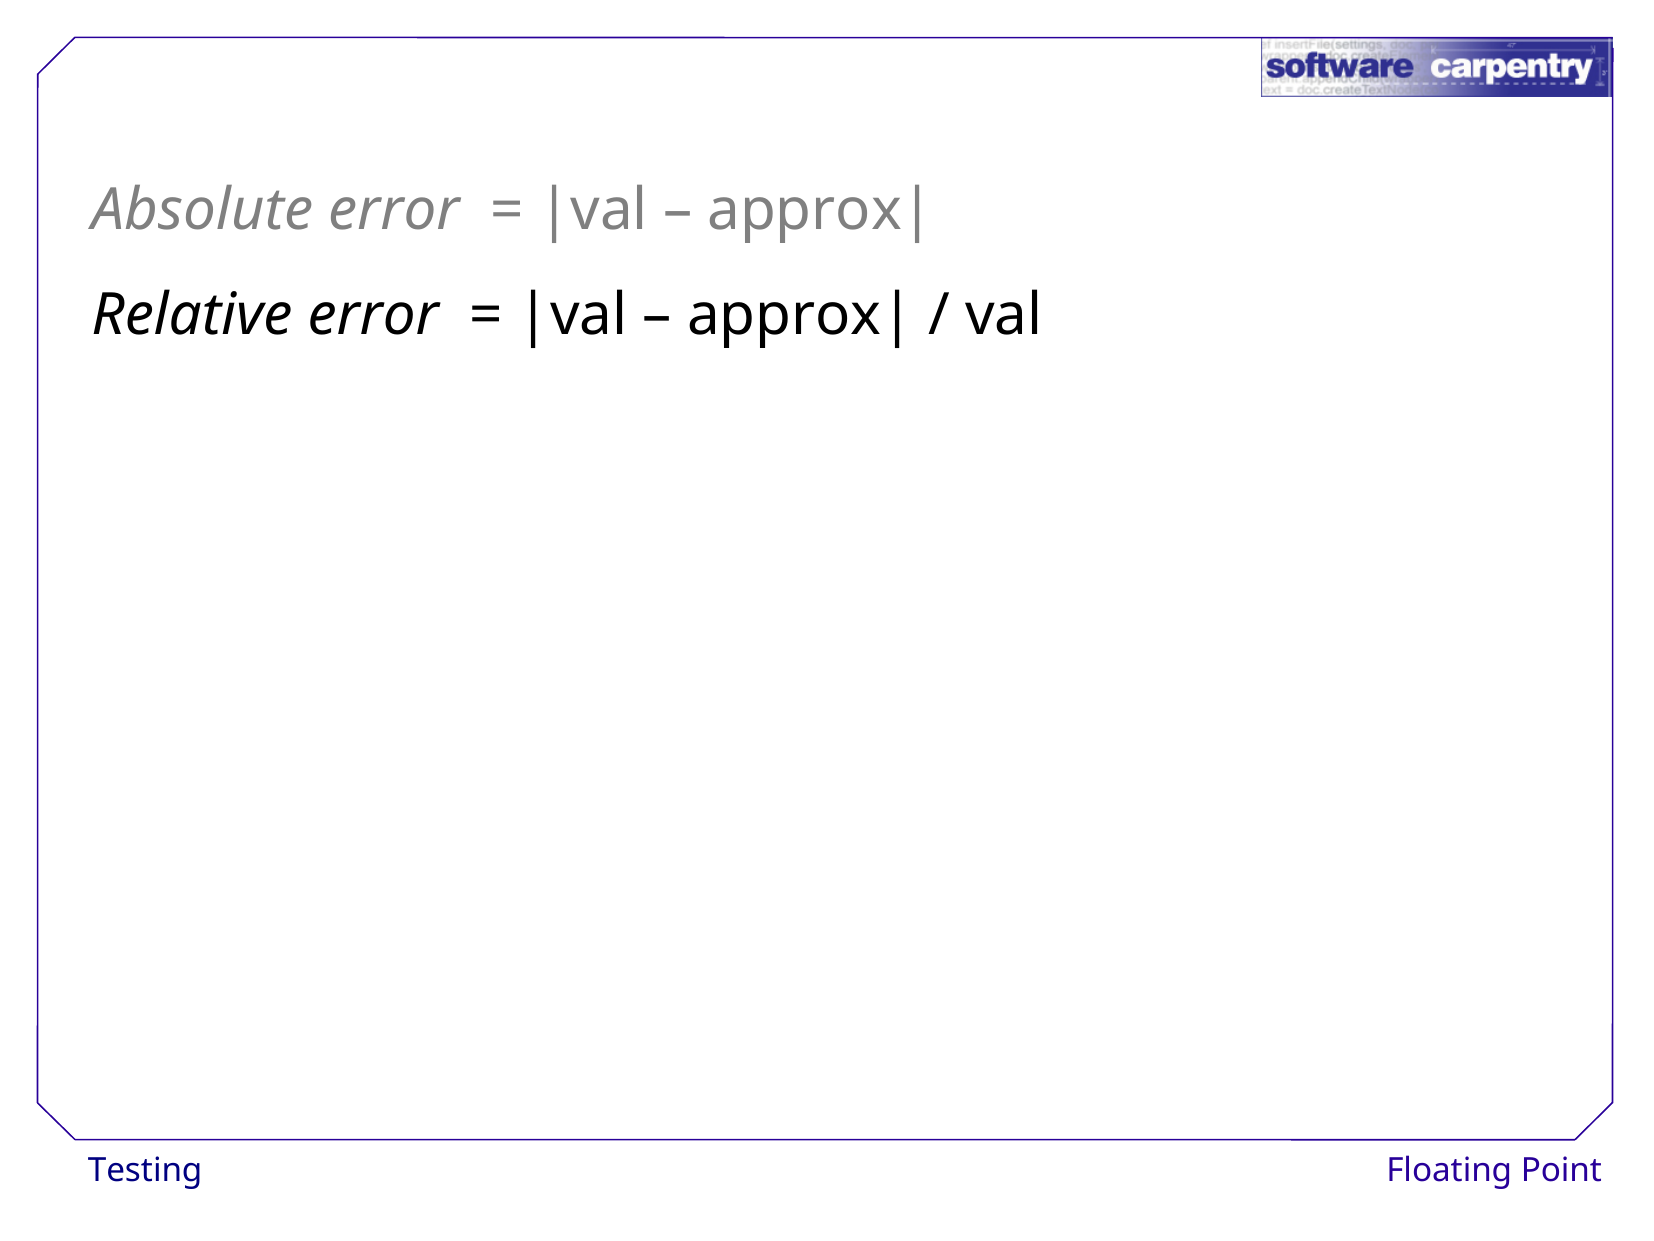

Absolute error = |val – approx|
Relative error = |val – approx| / val